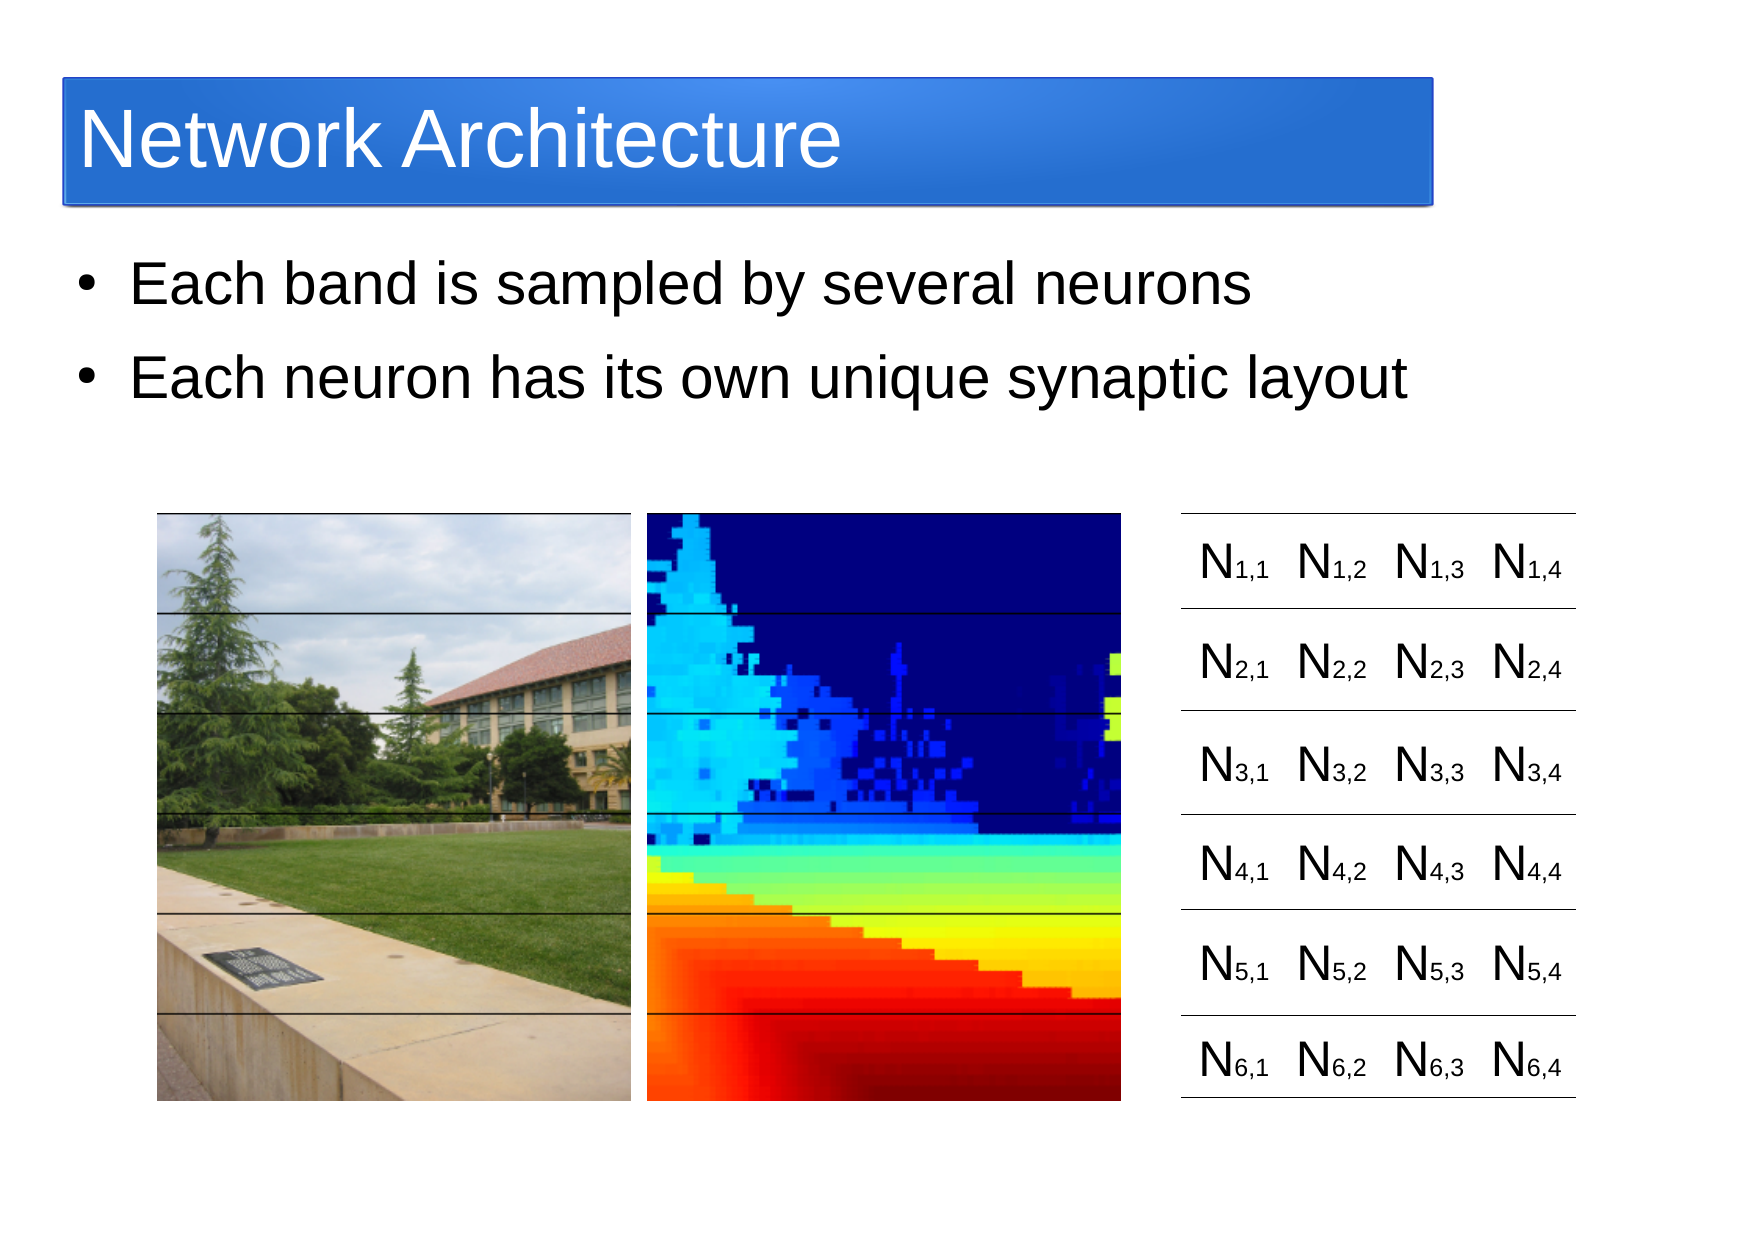

# Network Architecture
Each band is sampled by several neurons
Each neuron has its own unique synaptic layout
N1,1
N1,2
N1,3
N1,4
N2,1
N2,2
N2,3
N2,4
N3,1
N3,2
N3,3
N3,4
N4,1
N4,2
N4,3
N4,4
N5,1
N5,2
N5,3
N5,4
N6,1
N6,2
N6,3
N6,4